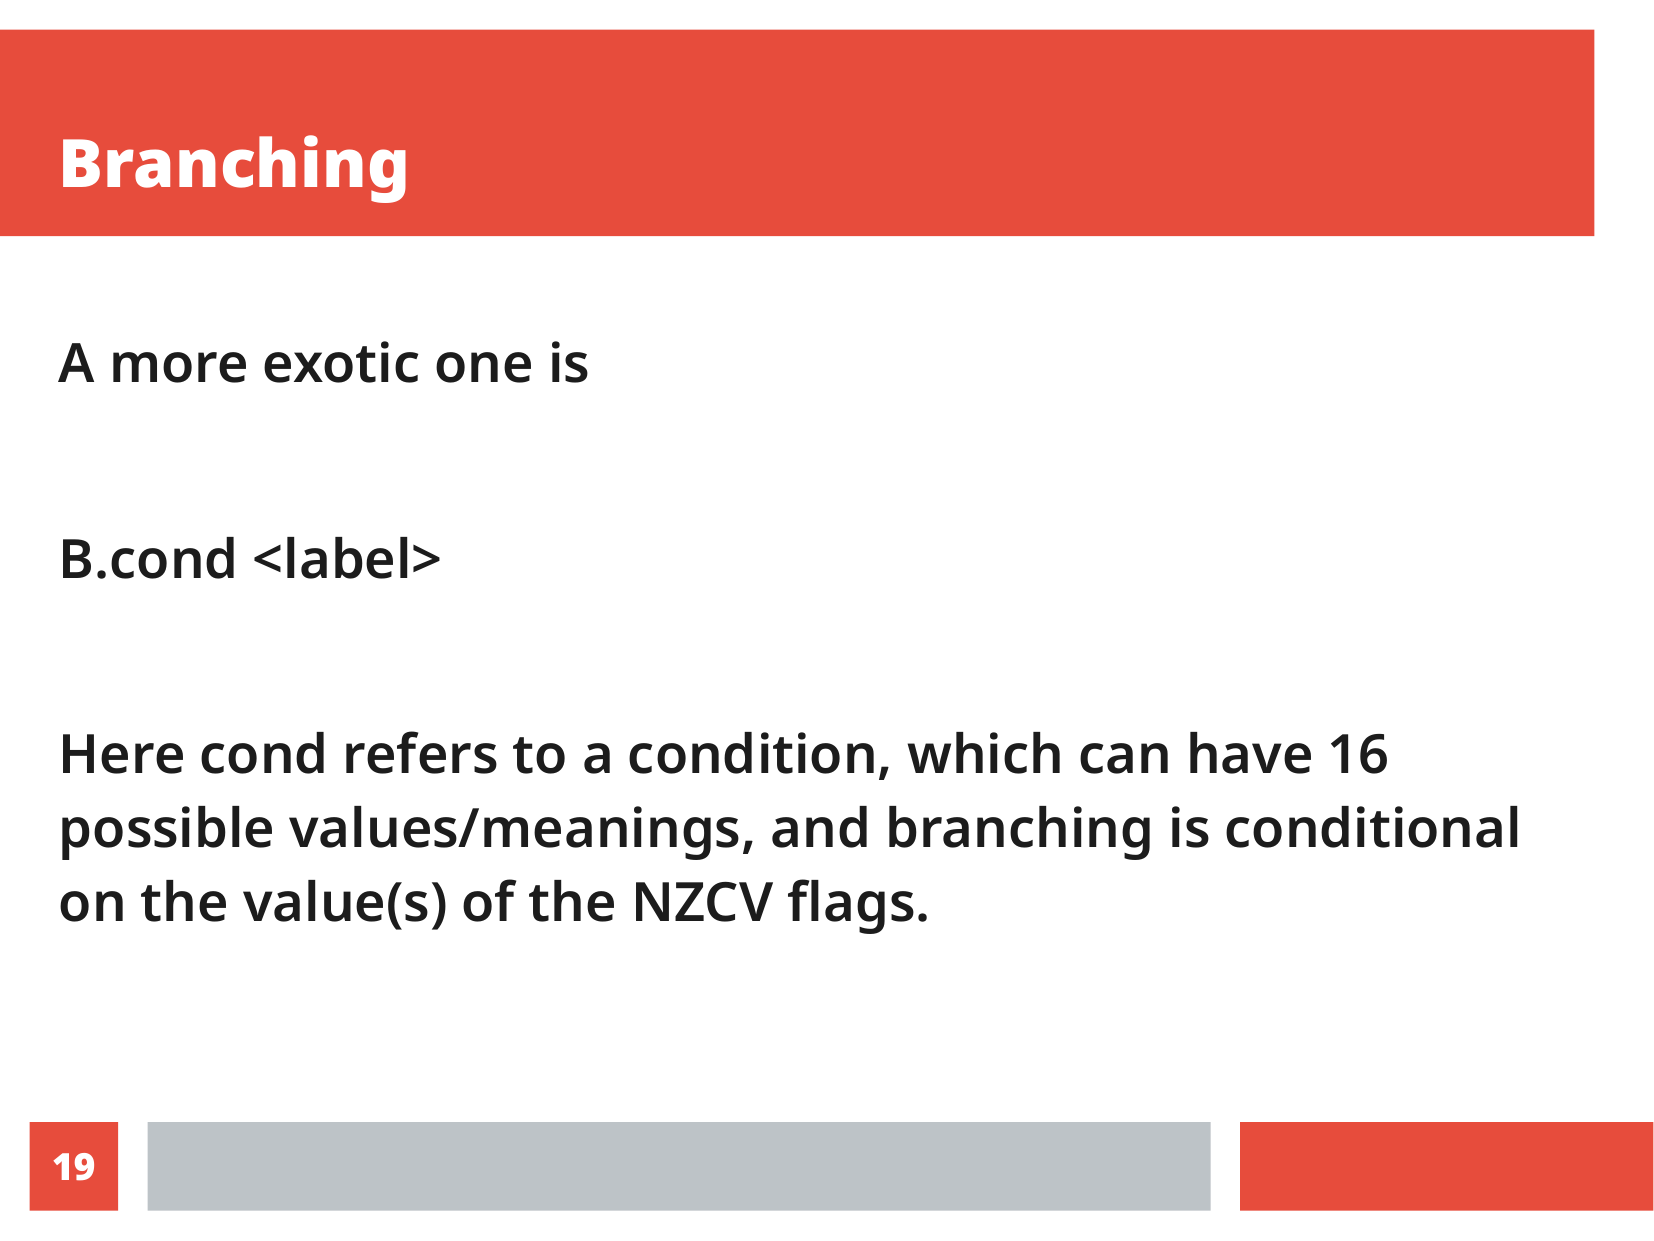

# Branching
A more exotic one is
B.cond <label>
Here cond refers to a condition, which can have 16 possible values/meanings, and branching is conditional on the value(s) of the NZCV flags.
19